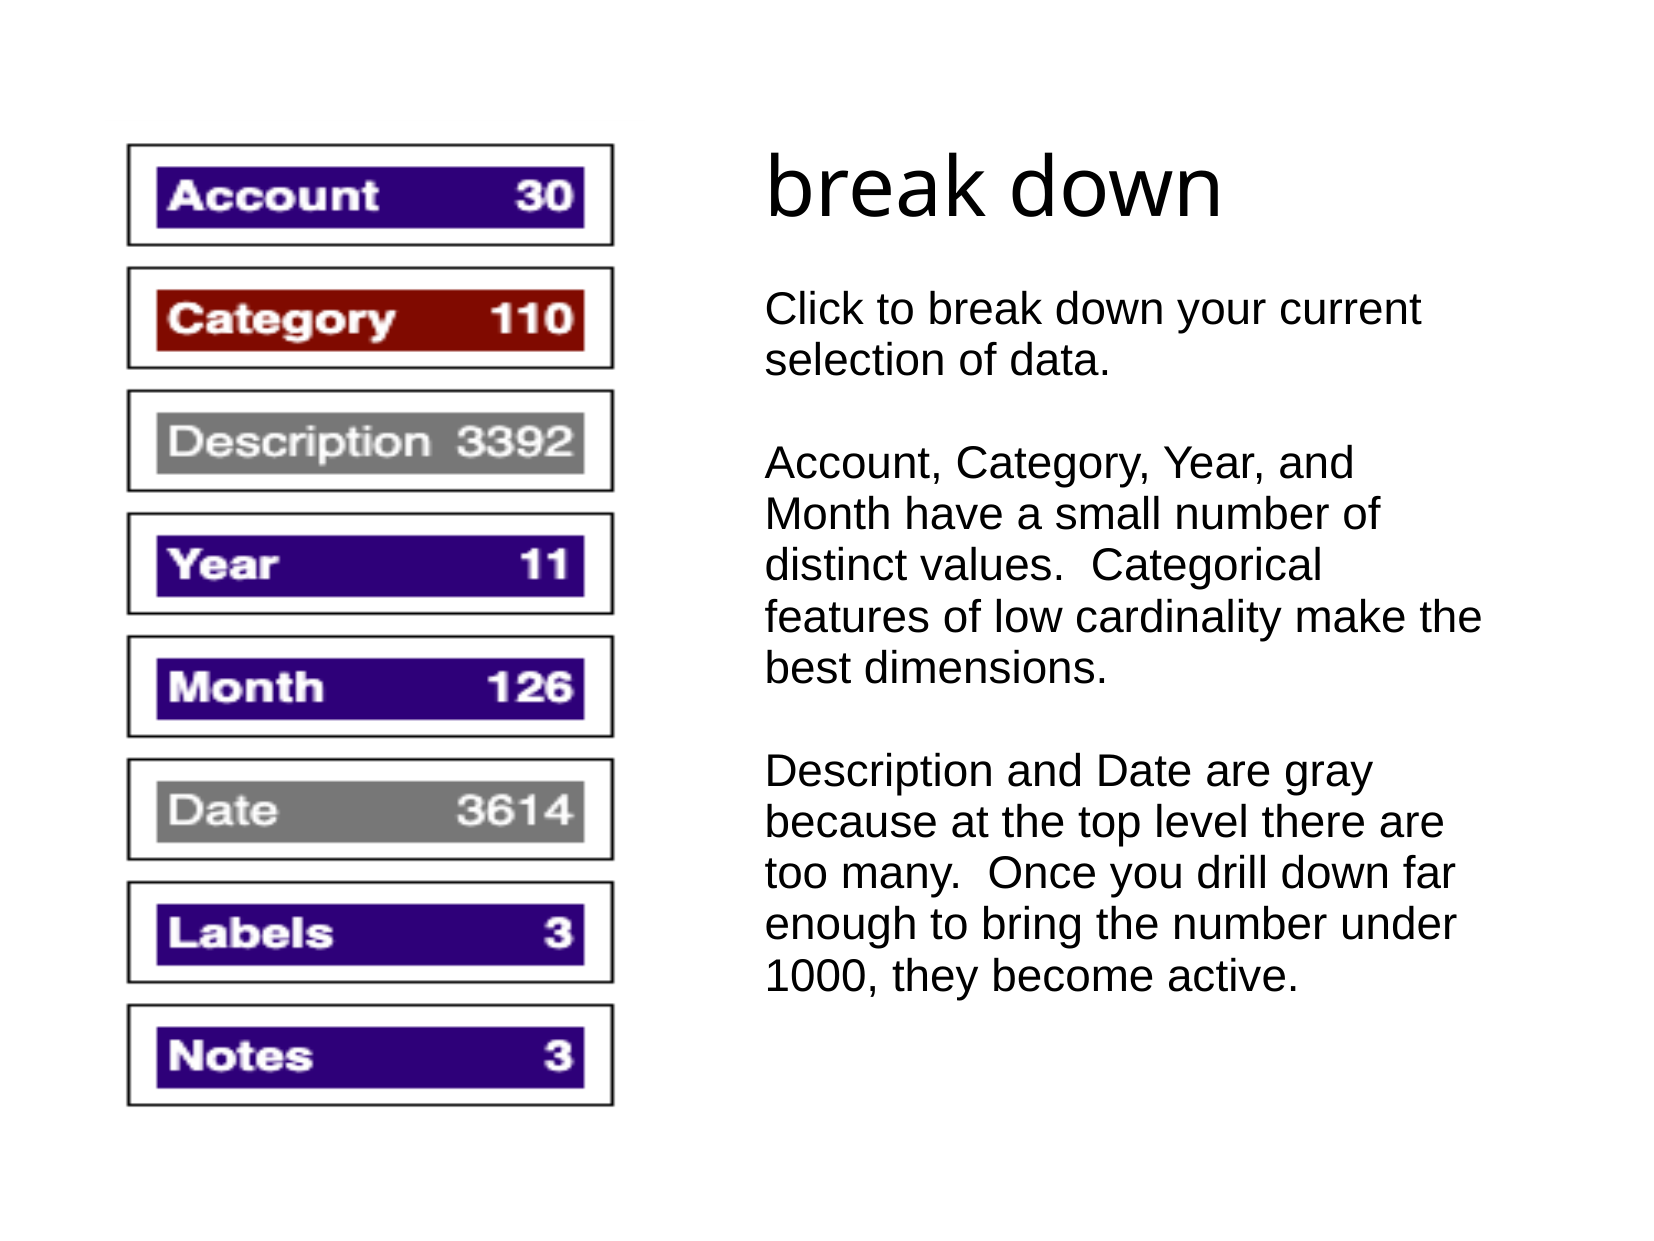

break down
Click to break down your current selection of data.
Account, Category, Year, and Month have a small number of distinct values. Categorical features of low cardinality make the best dimensions.
Description and Date are gray because at the top level there are too many. Once you drill down far enough to bring the number under 1000, they become active.